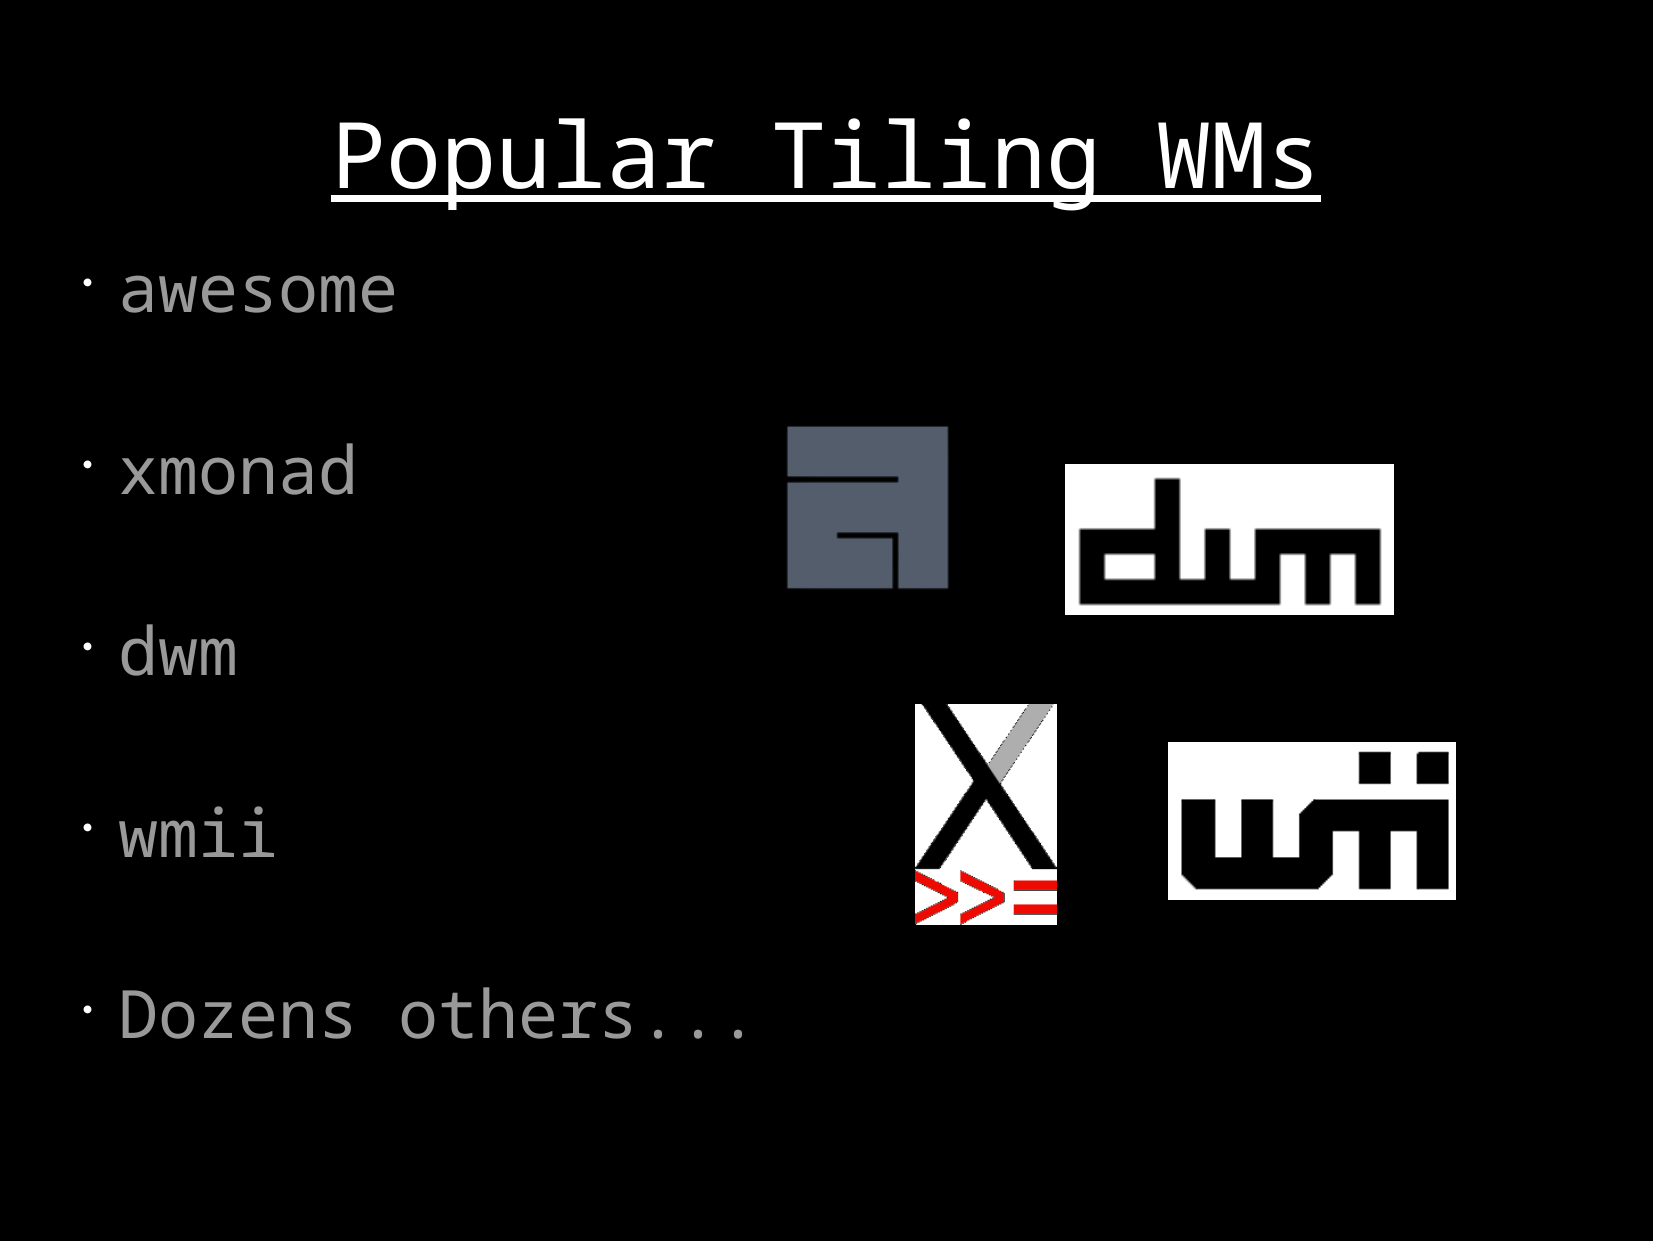

# Popular Tiling WMs
awesome
xmonad
dwm
wmii
Dozens others...